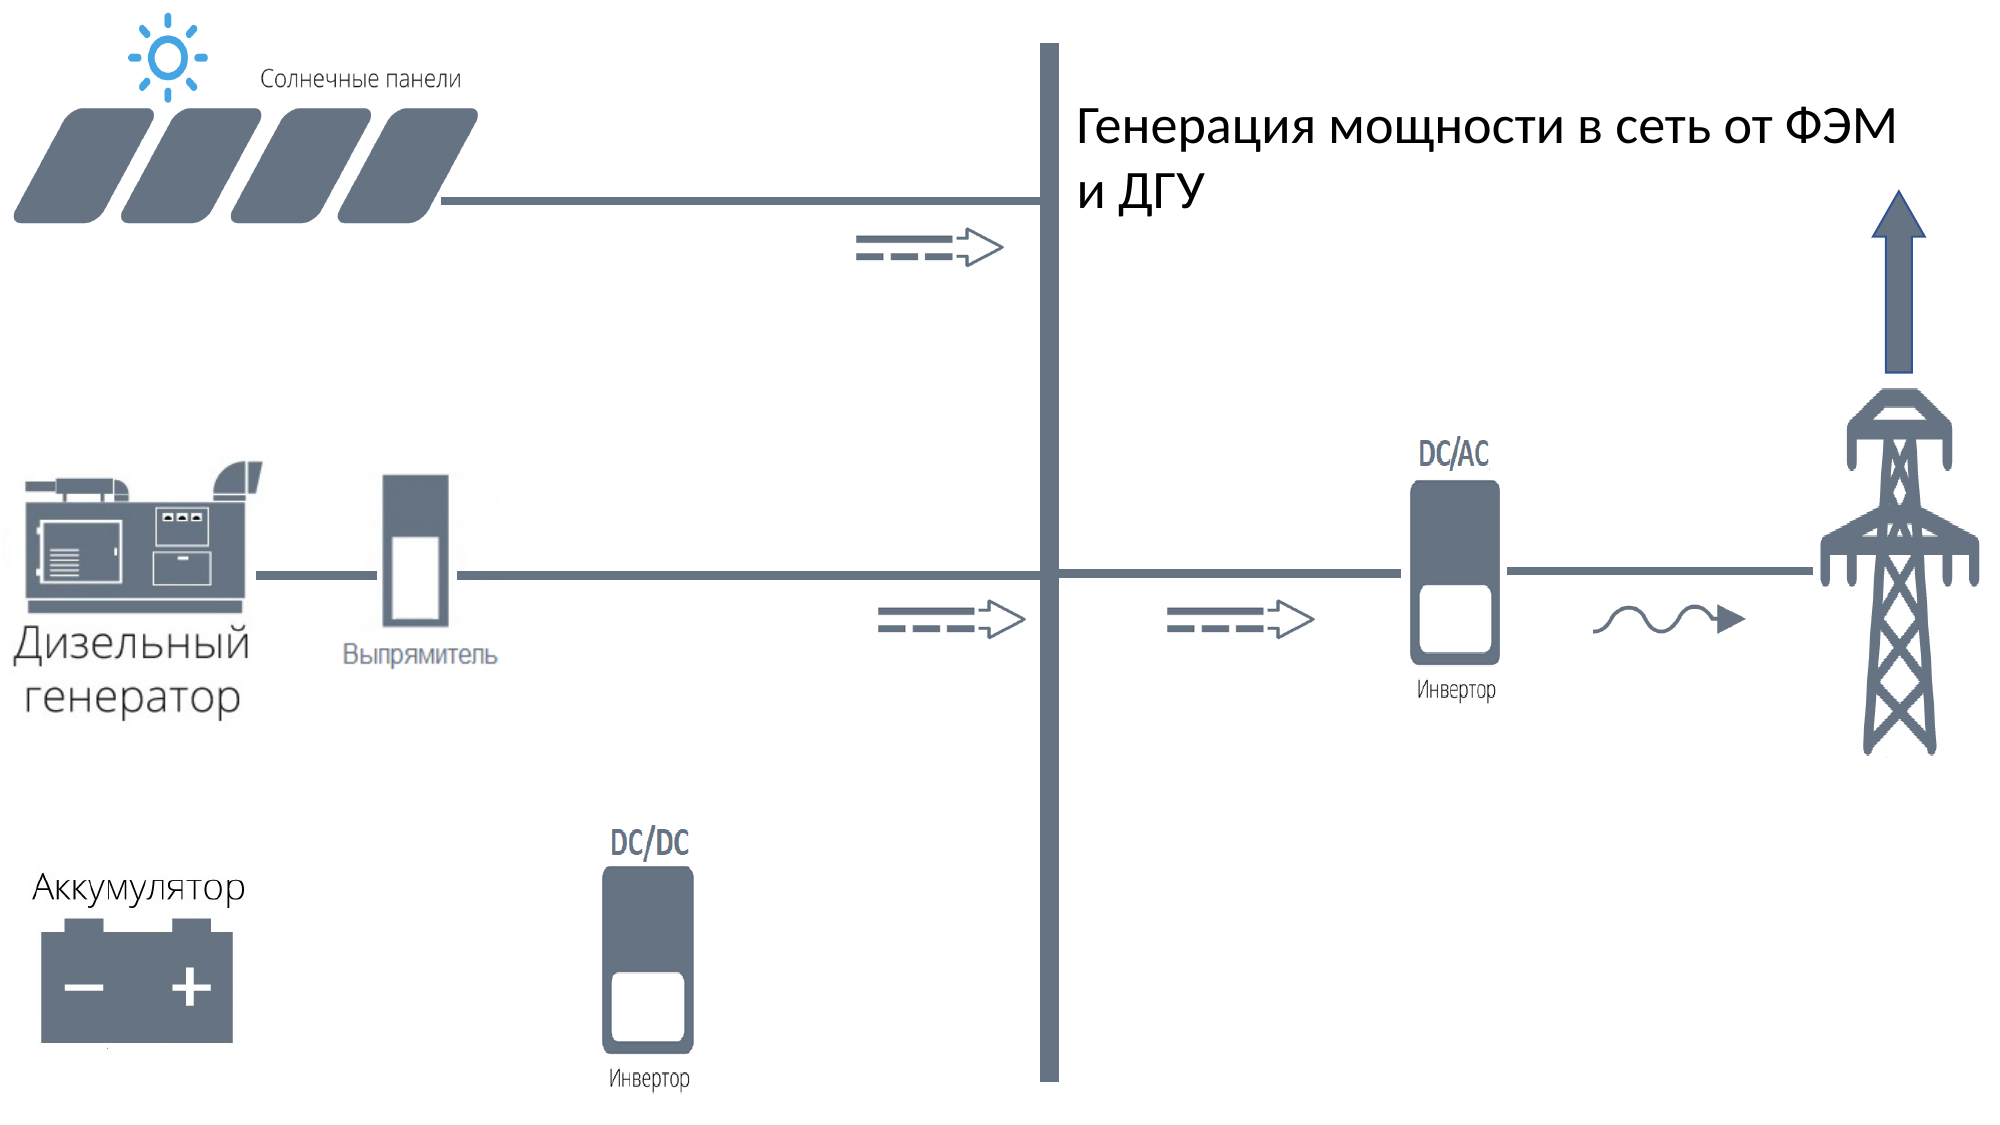

Генерация мощности в сеть от ФЭМ и ДГУ